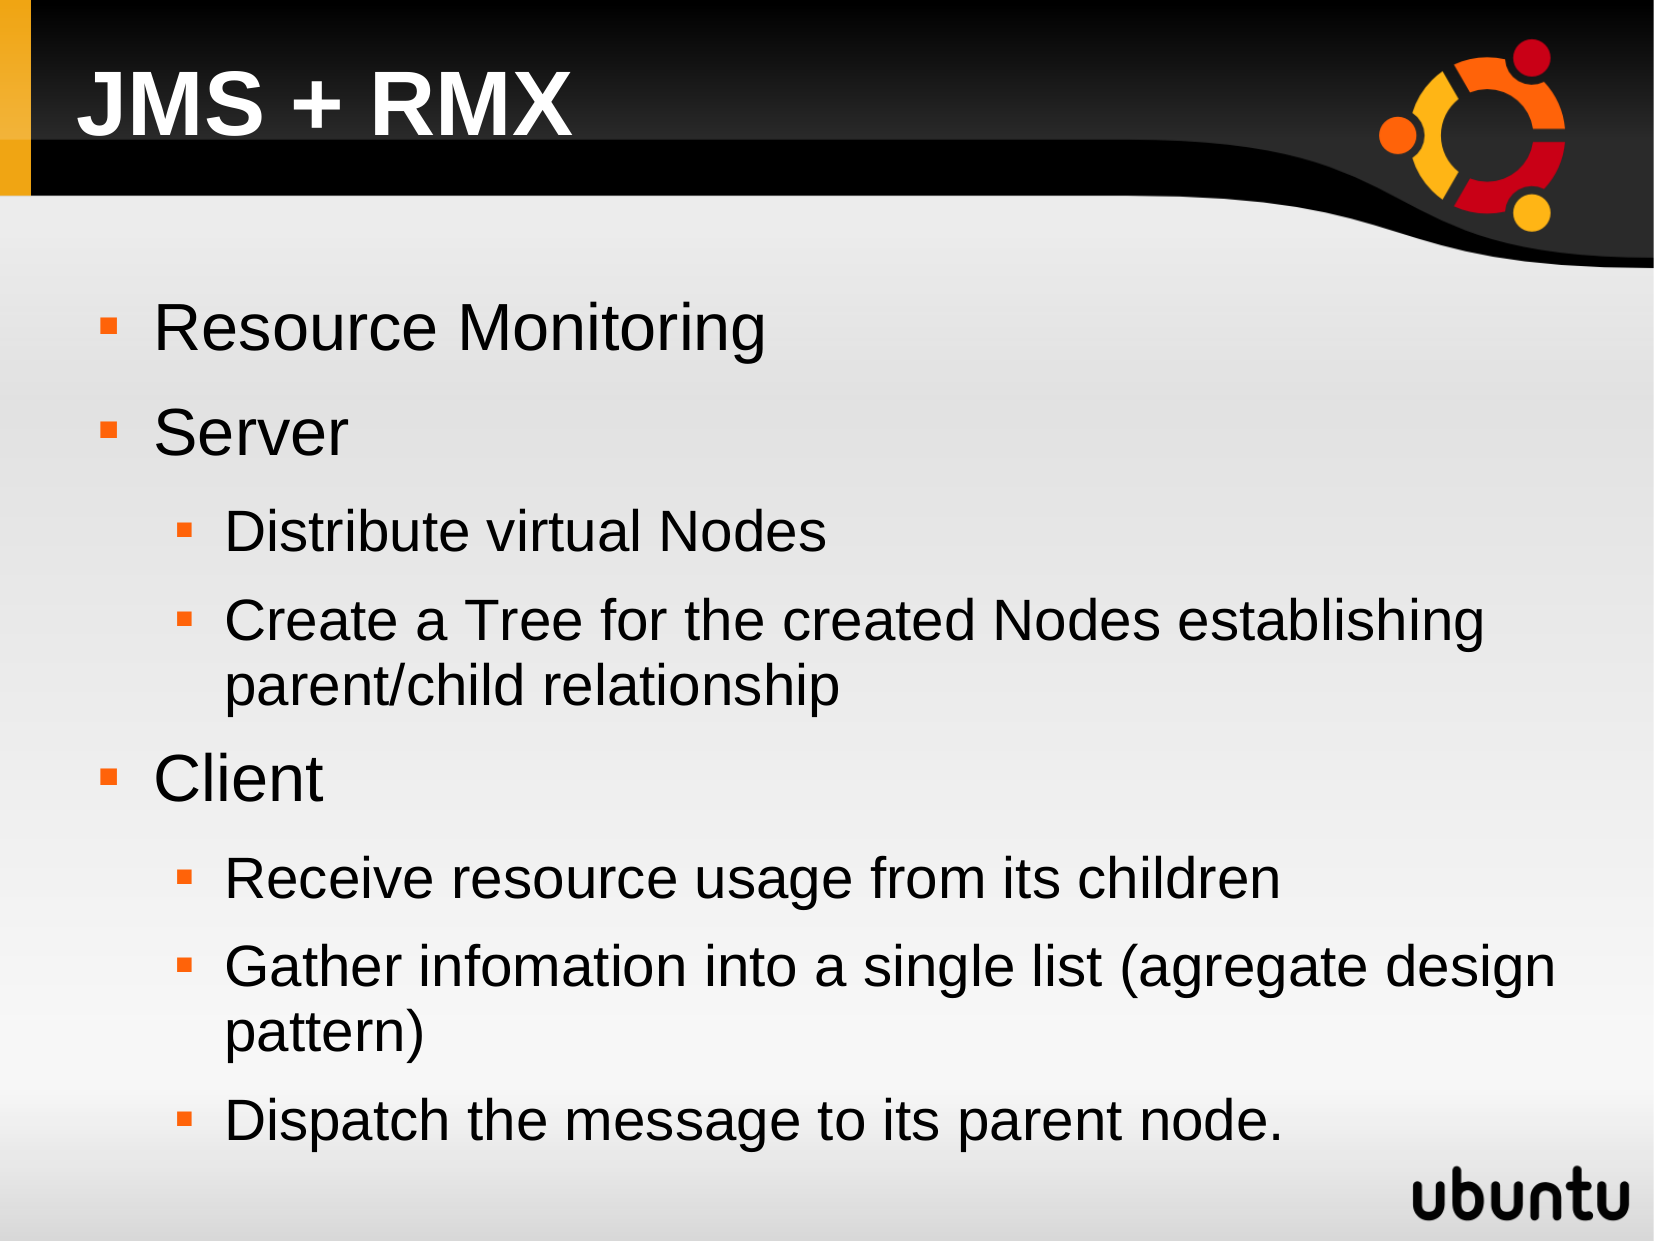

# JMS + RMX
Resource Monitoring
Server
Distribute virtual Nodes
Create a Tree for the created Nodes establishing parent/child relationship
Client
Receive resource usage from its children
Gather infomation into a single list (agregate design pattern)
Dispatch the message to its parent node.